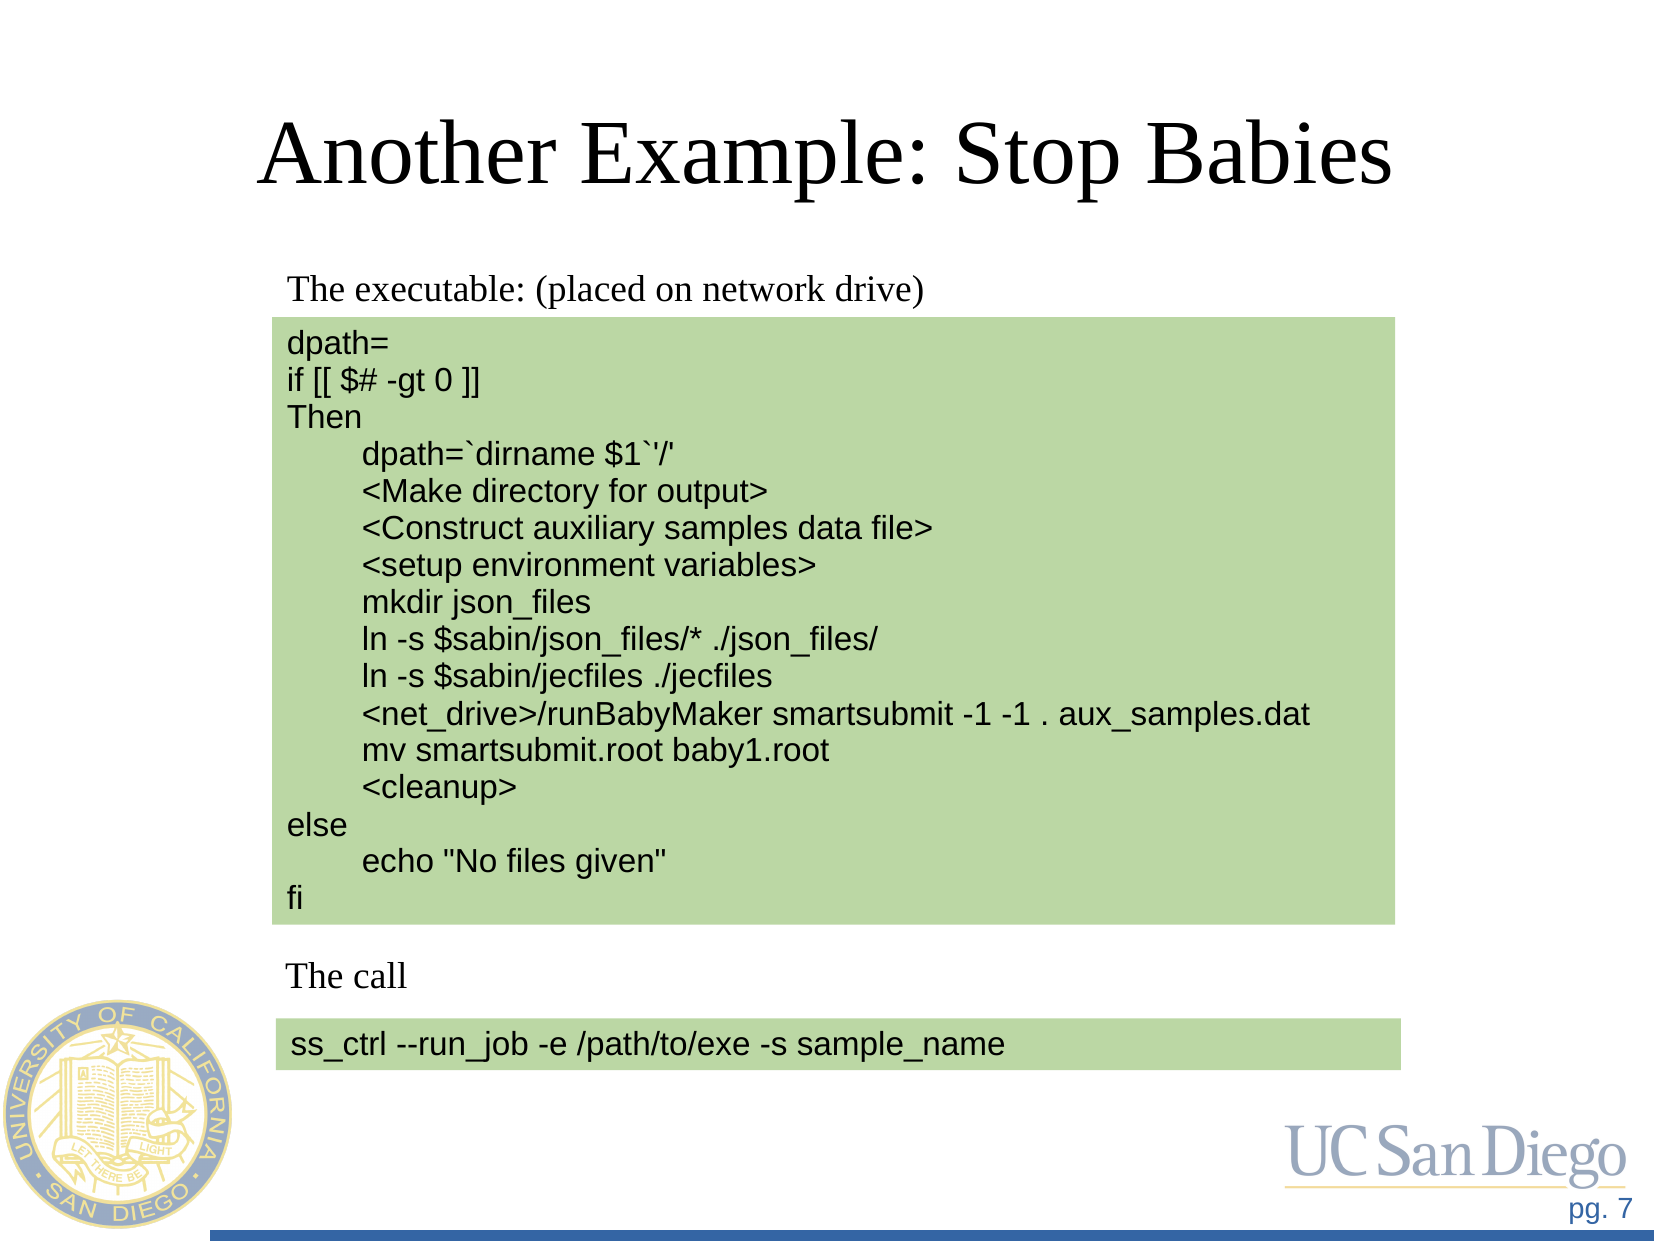

# Another Example: Stop Babies
The executable: (placed on network drive)
dpath=
if [[ $# -gt 0 ]]
Then
	dpath=`dirname $1`'/'
	<Make directory for output>
	<Construct auxiliary samples data file>
	<setup environment variables>
	mkdir json_files
	ln -s $sabin/json_files/* ./json_files/
	ln -s $sabin/jecfiles ./jecfiles
	<net_drive>/runBabyMaker smartsubmit -1 -1 . aux_samples.dat
	mv smartsubmit.root baby1.root
	<cleanup>
else
	echo "No files given"
fi
The call
ss_ctrl --run_job -e /path/to/exe -s sample_name